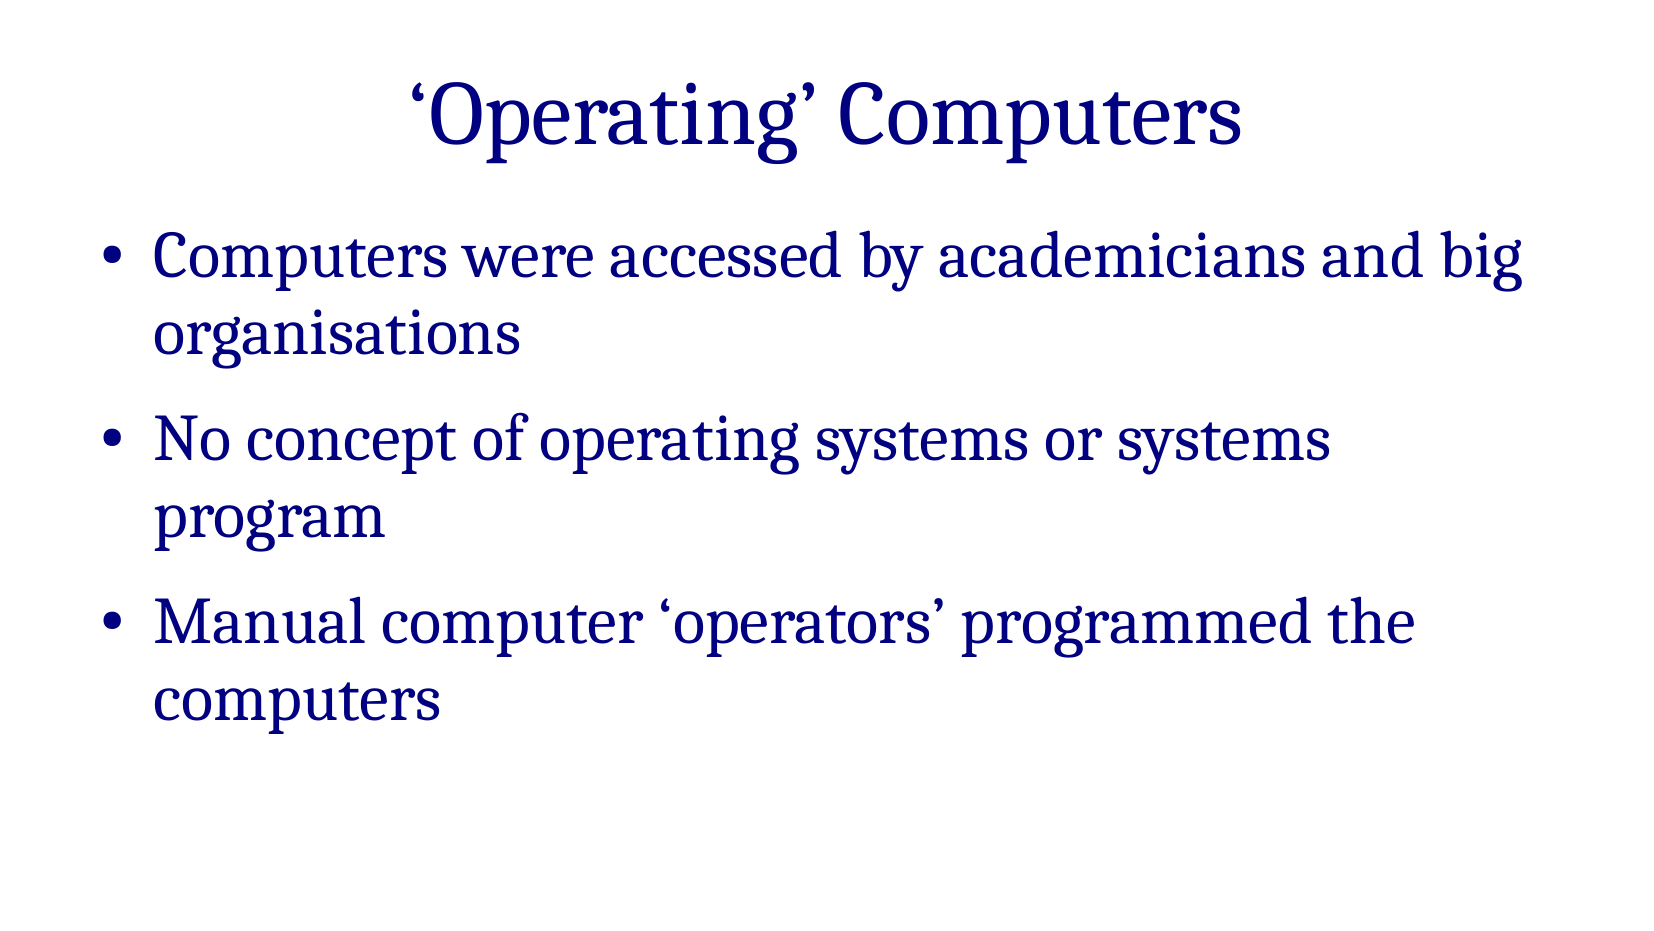

# ‘Operating’ Computers
Computers were accessed by academicians and big organisations
No concept of operating systems or systems program
Manual computer ‘operators’ programmed the computers